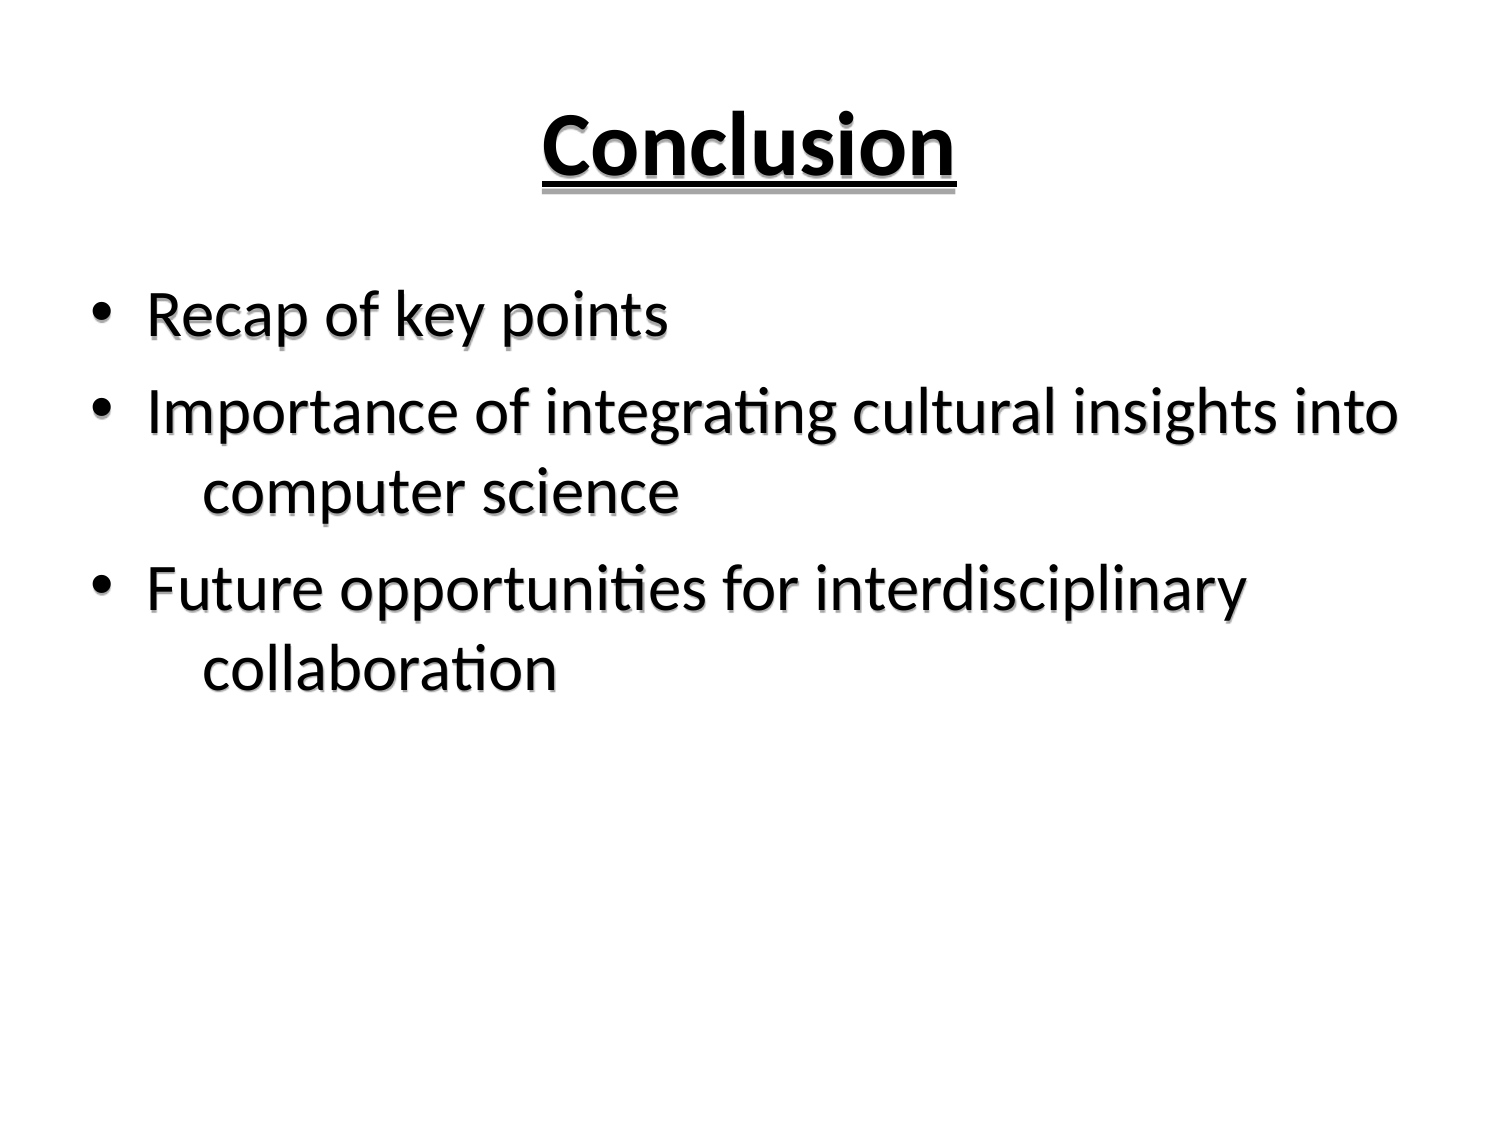

# Conclusion
Recap of key points
Importance of integrating cultural insights into computer science
Future opportunities for interdisciplinary collaboration